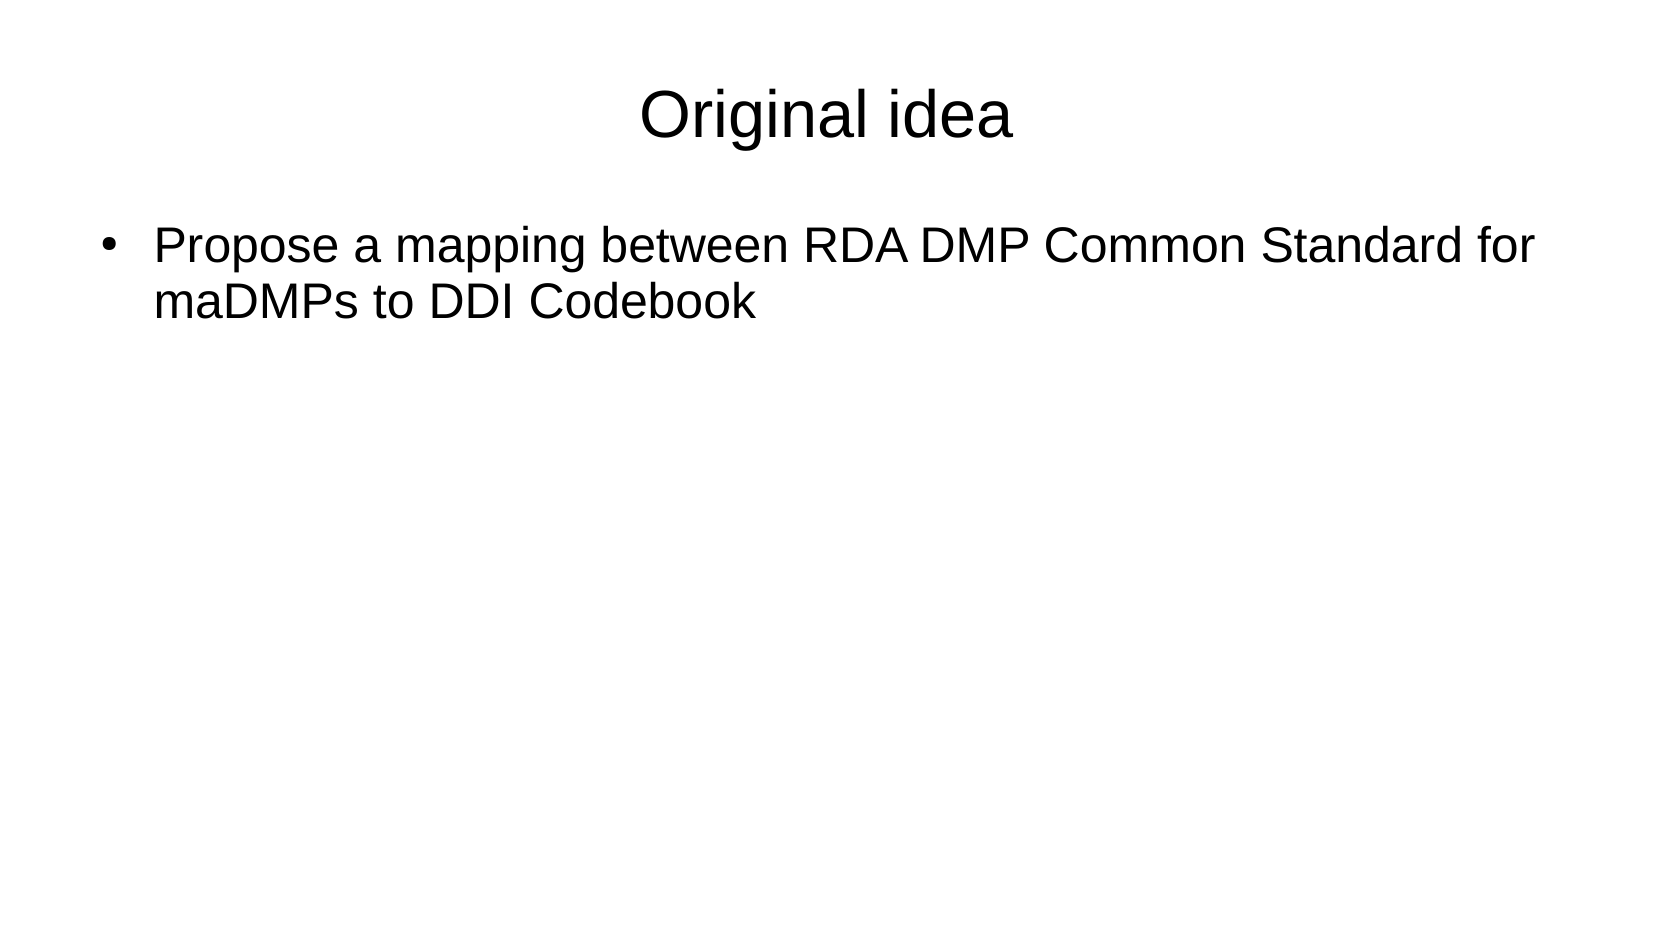

# Original idea
Propose a mapping between RDA DMP Common Standard for maDMPs to DDI Codebook